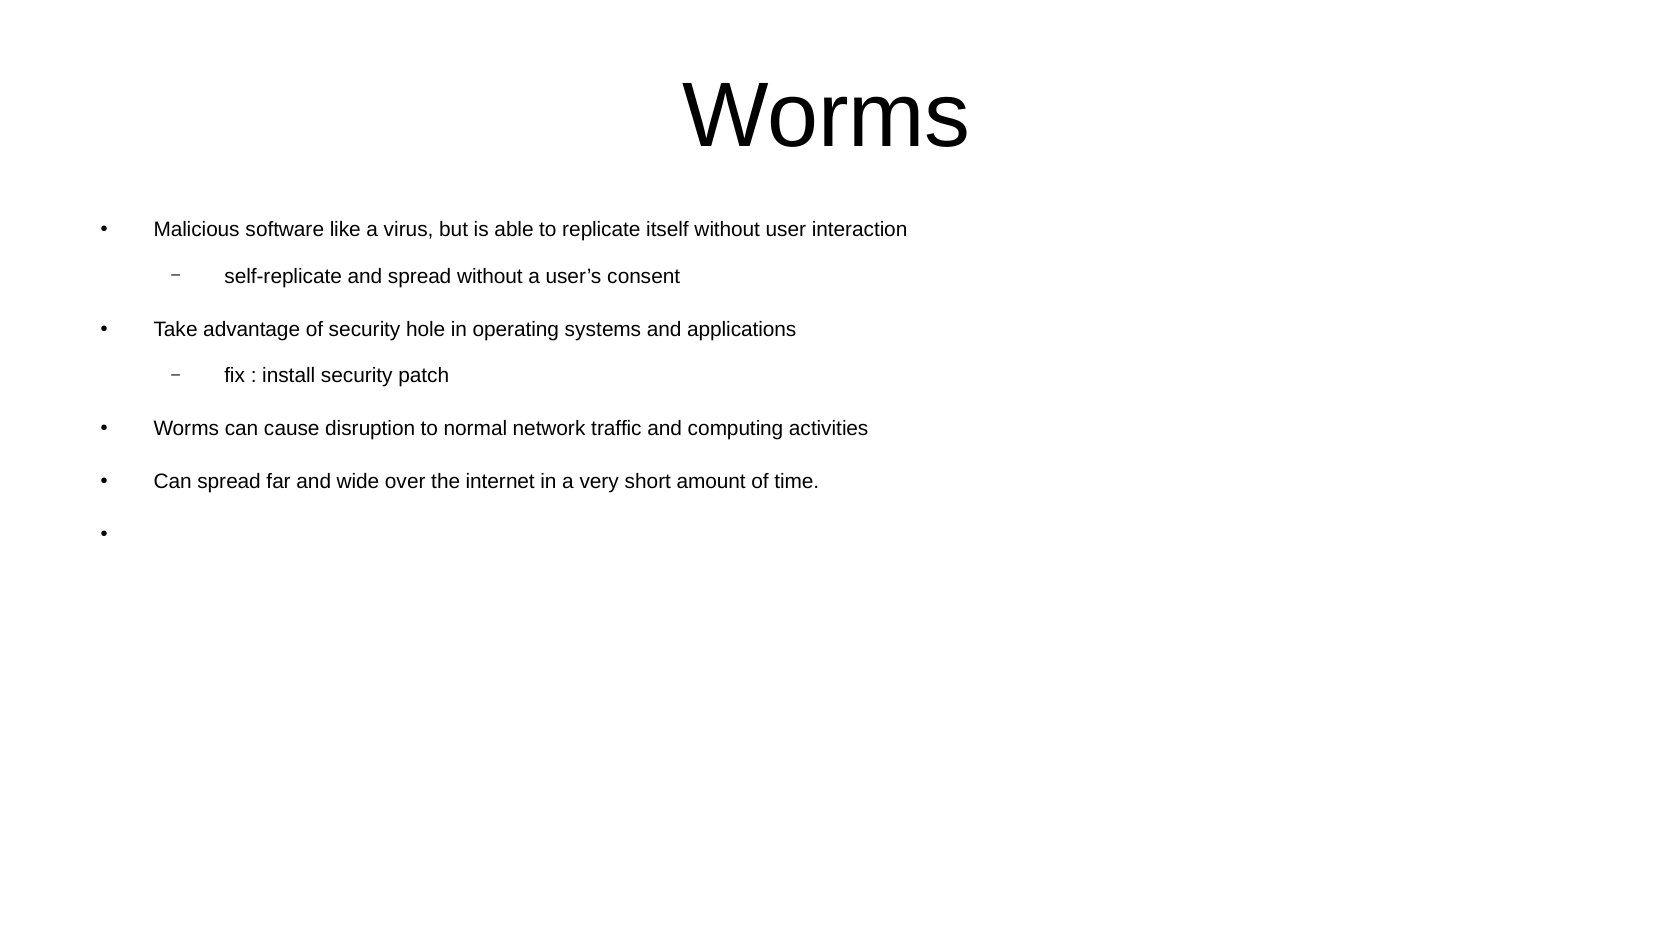

# Worms
Malicious software like a virus, but is able to replicate itself without user interaction
self-replicate and spread without a user’s consent
Take advantage of security hole in operating systems and applications
fix : install security patch
Worms can cause disruption to normal network traffic and computing activities
Can spread far and wide over the internet in a very short amount of time.